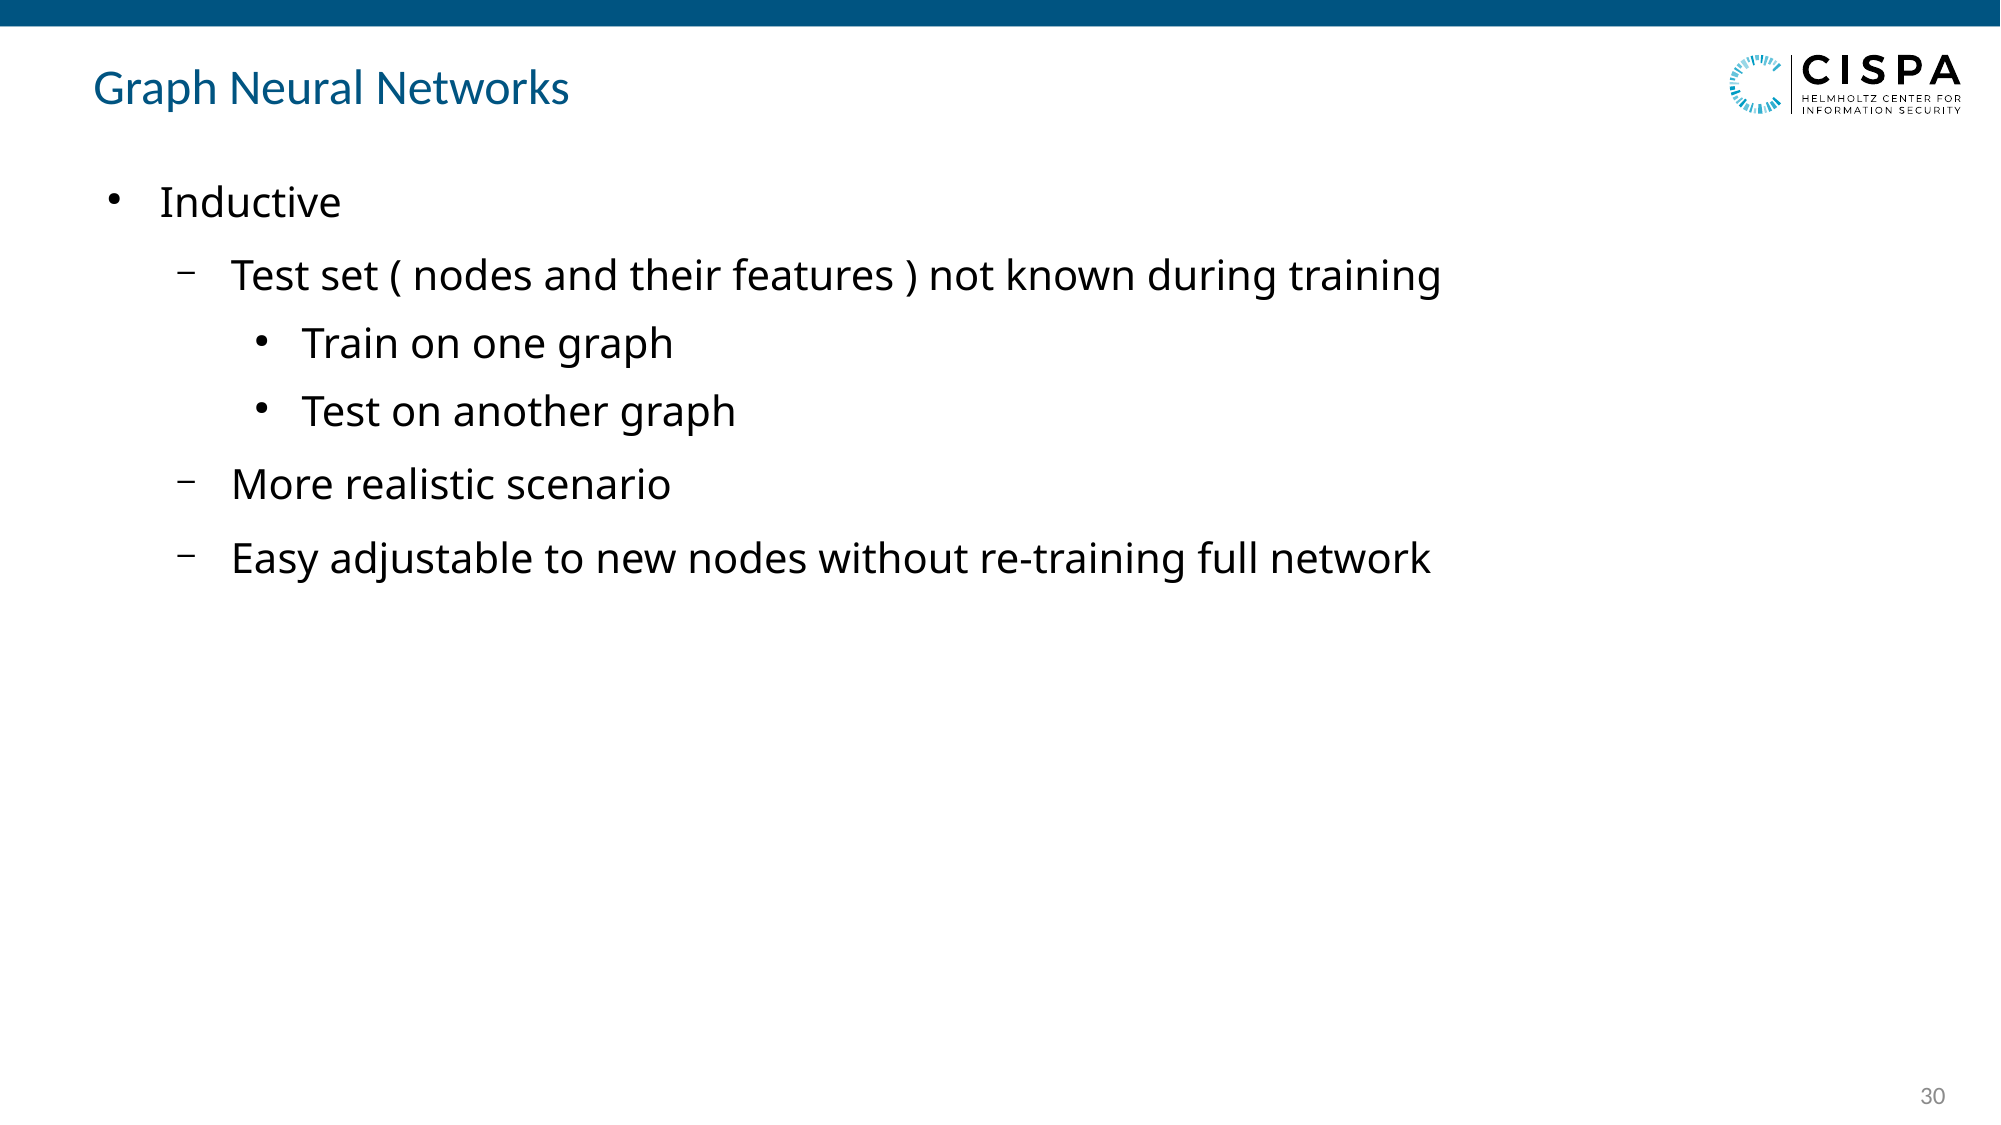

Graph Neural Networks
# Inductive
Test set ( nodes and their features ) not known during training
Train on one graph
Test on another graph
More realistic scenario
Easy adjustable to new nodes without re-training full network